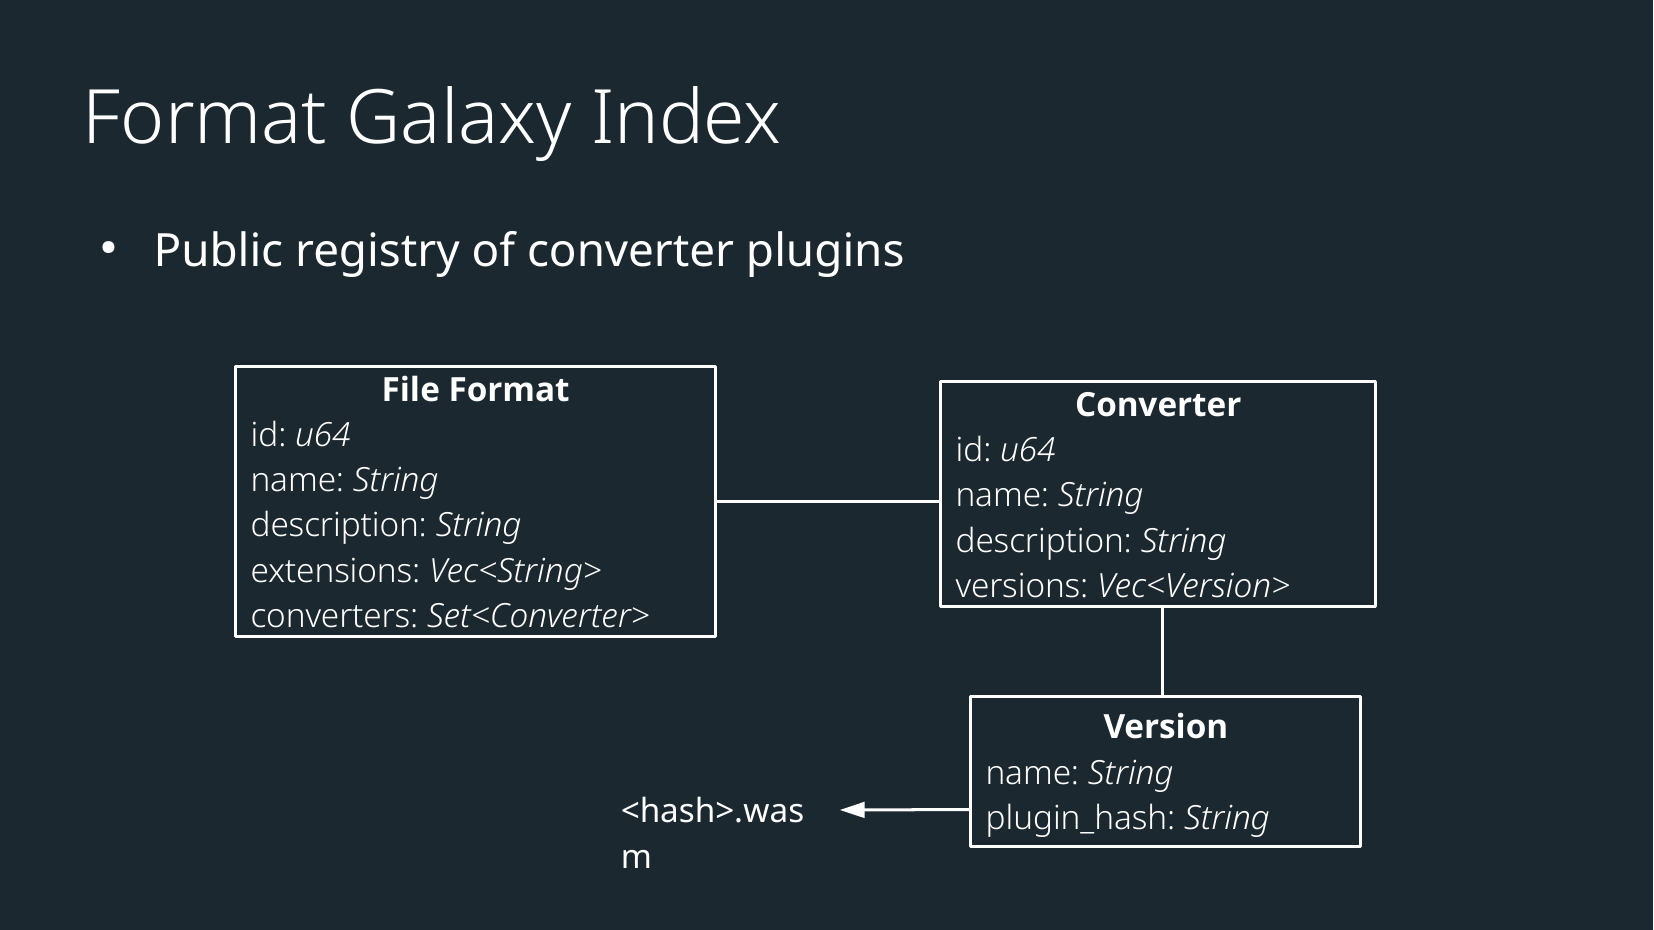

# Format Galaxy Index
Public registry of converter plugins
File Format
id: u64
name: String
description: String
extensions: Vec<String>
converters: Set<Converter>
Converter
id: u64
name: String
description: String
versions: Vec<Version>
Version
name: String
plugin_hash: String
<hash>.wasm